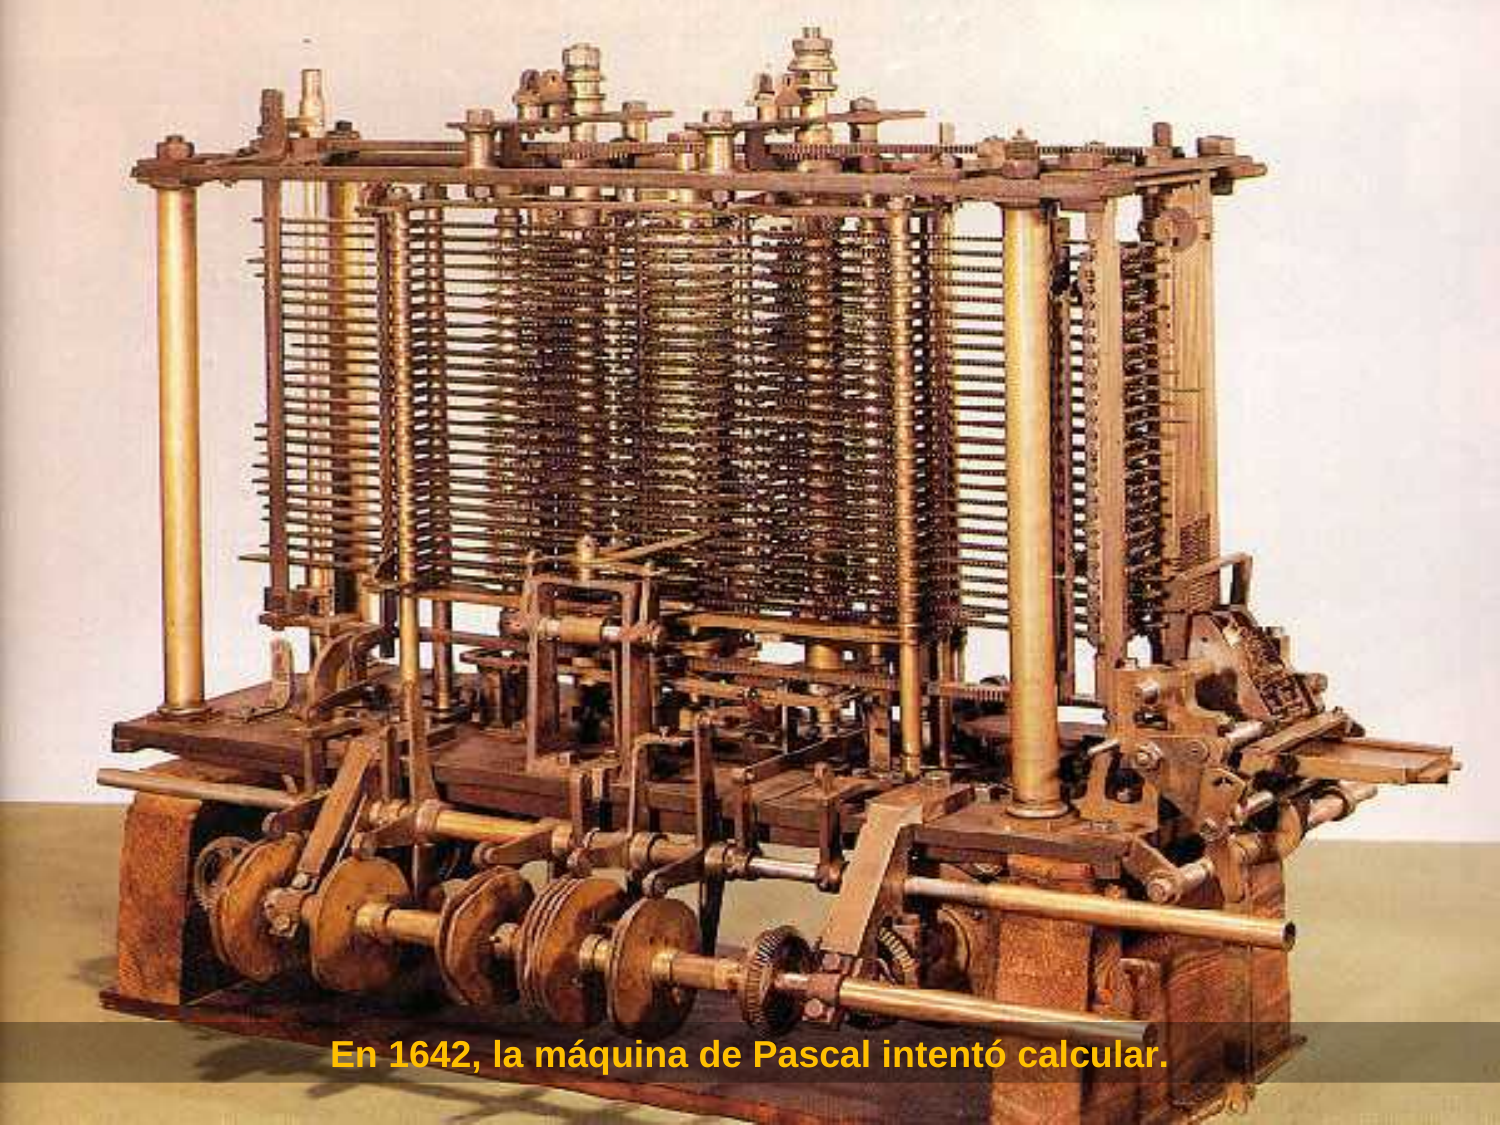

En 1642, la máquina de Pascal intentó calcular.